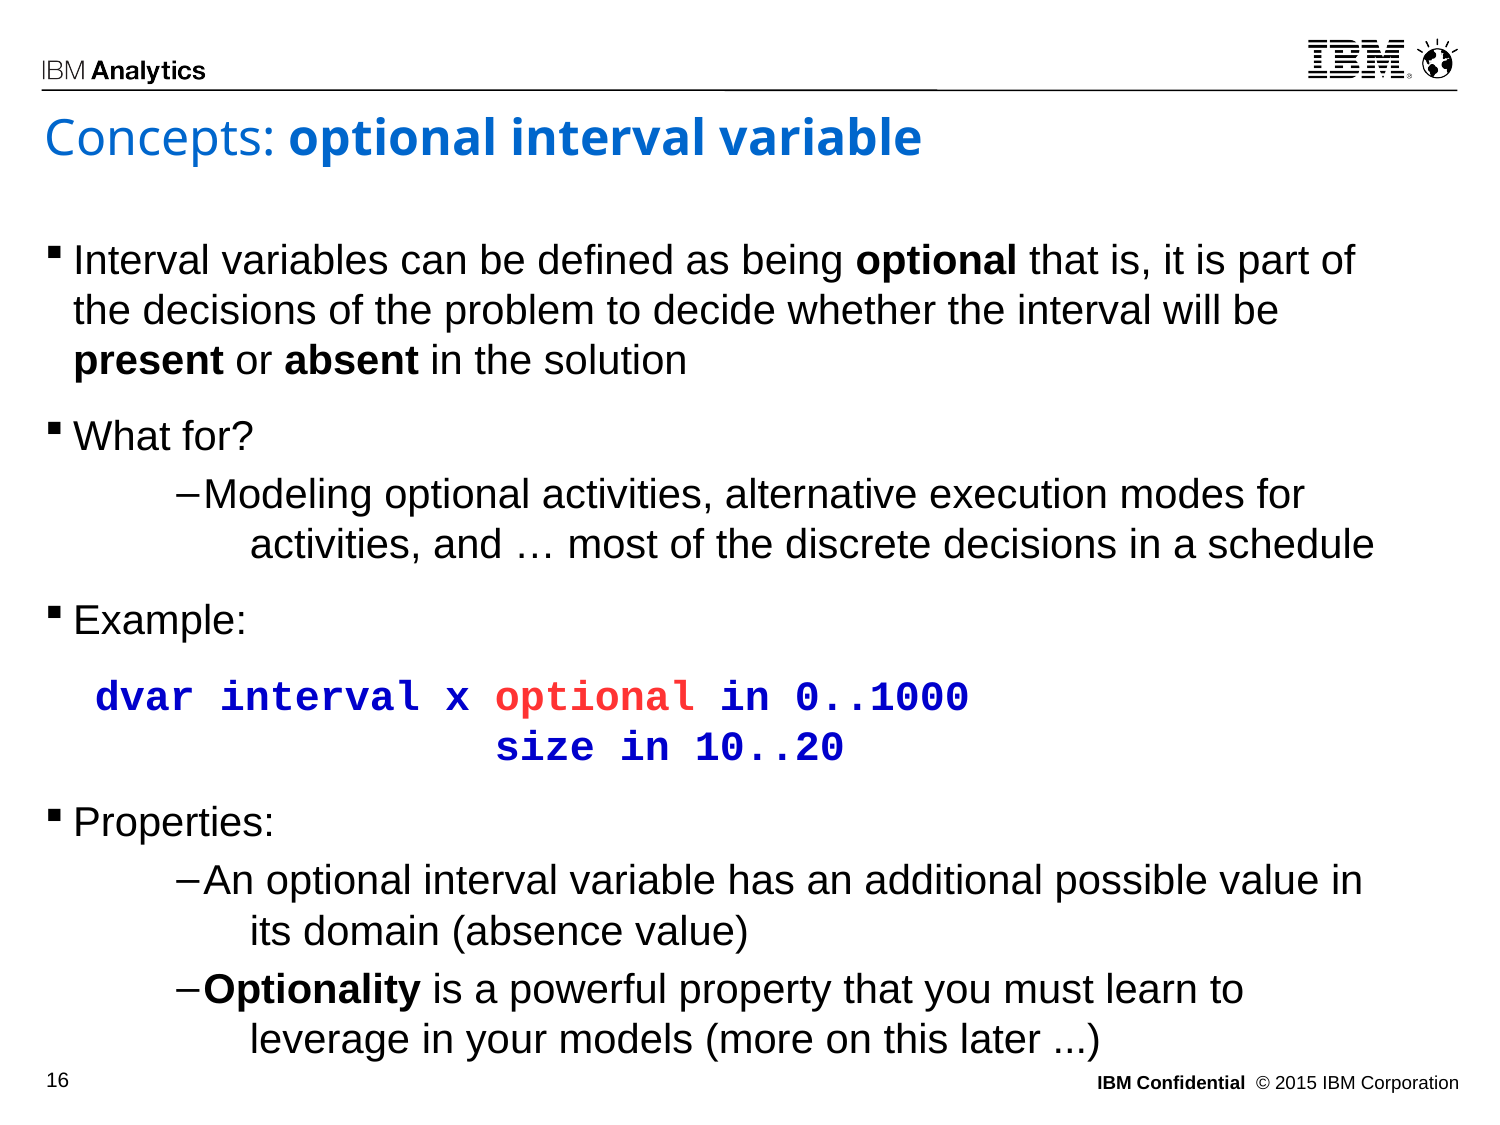

# Concepts: optional interval variable
Interval variables can be defined as being optional that is, it is part of the decisions of the problem to decide whether the interval will be present or absent in the solution
What for?
Modeling optional activities, alternative execution modes for activities, and … most of the discrete decisions in a schedule
Example:
 dvar interval x optional in 0..1000
 size in 10..20
Properties:
An optional interval variable has an additional possible value in its domain (absence value)
Optionality is a powerful property that you must learn to leverage in your models (more on this later ...)